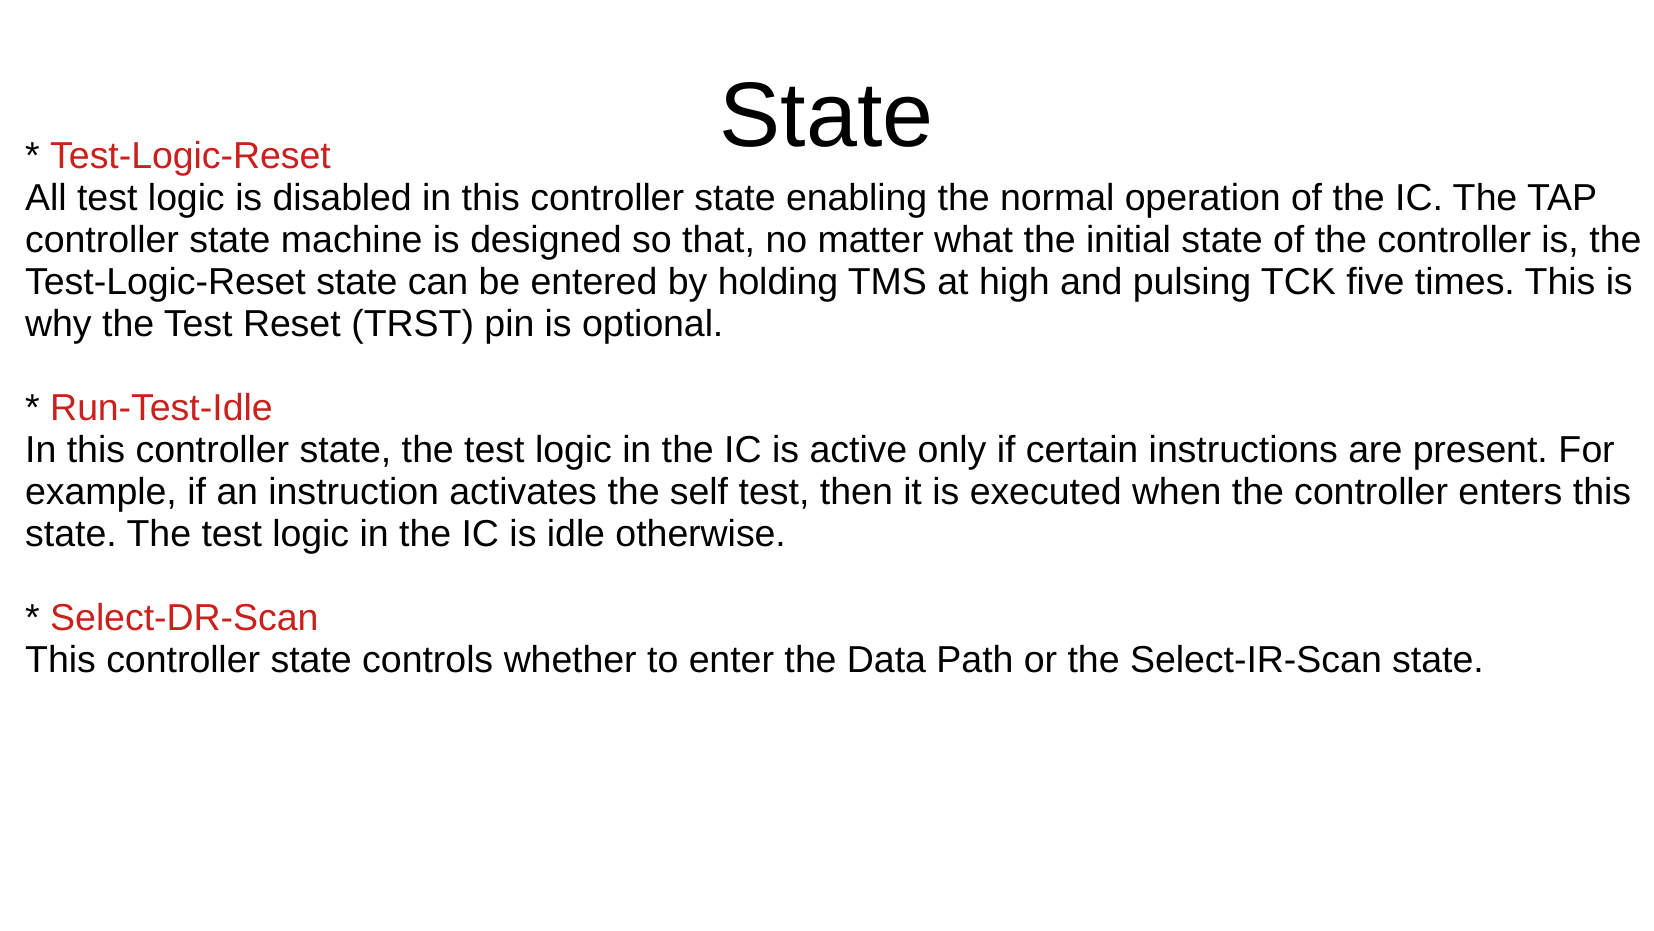

# State
* Test-Logic-Reset
All test logic is disabled in this controller state enabling the normal operation of the IC. The TAP controller state machine is designed so that, no matter what the initial state of the controller is, the Test-Logic-Reset state can be entered by holding TMS at high and pulsing TCK five times. This is why the Test Reset (TRST) pin is optional.
* Run-Test-Idle
In this controller state, the test logic in the IC is active only if certain instructions are present. For example, if an instruction activates the self test, then it is executed when the controller enters this state. The test logic in the IC is idle otherwise.
* Select-DR-Scan
This controller state controls whether to enter the Data Path or the Select-IR-Scan state.